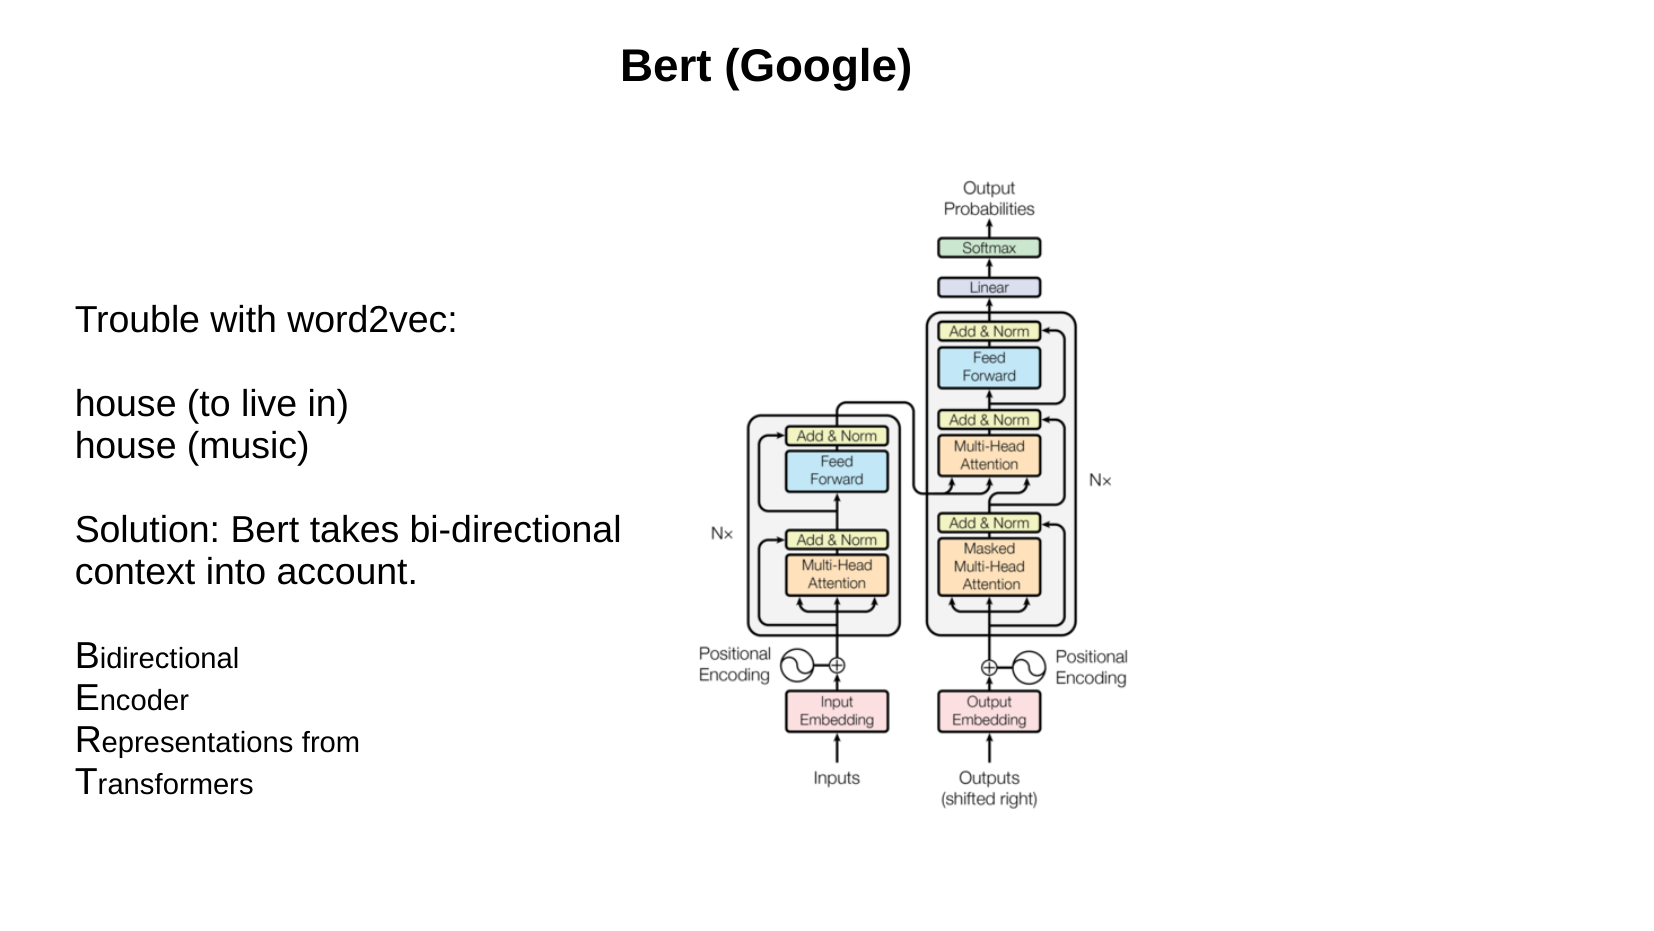

Bert (Google)
Trouble with word2vec:
house (to live in)
house (music)
Solution: Bert takes bi-directional
context into account.
Bidirectional
Encoder
Representations from
Transformers